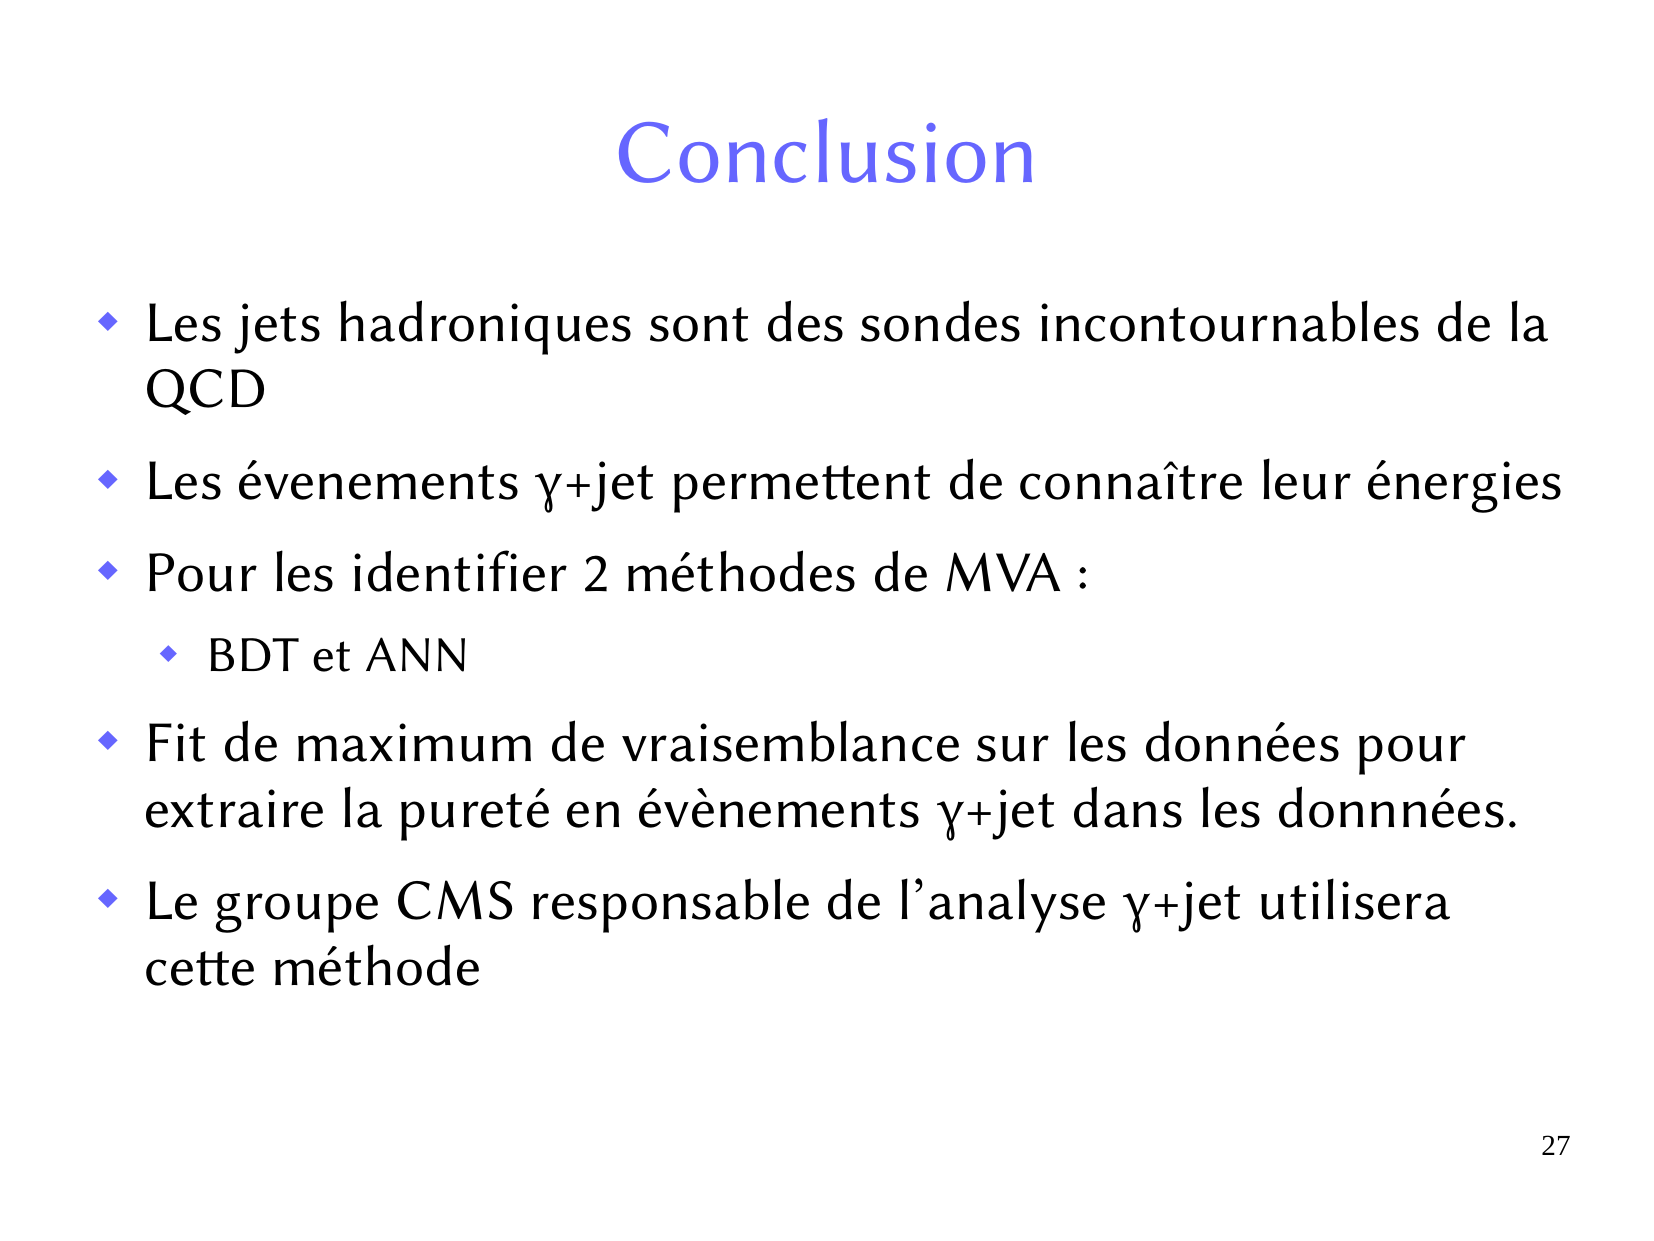

# Conclusion
Les jets hadroniques sont des sondes incontournables de la QCD
Les évenements γ+jet permettent de connaître leur énergies
Pour les identifier 2 méthodes de MVA :
BDT et ANN
Fit de maximum de vraisemblance sur les données pour extraire la pureté en évènements γ+jet dans les donnnées.
Le groupe CMS responsable de l’analyse γ+jet utilisera cette méthode
27